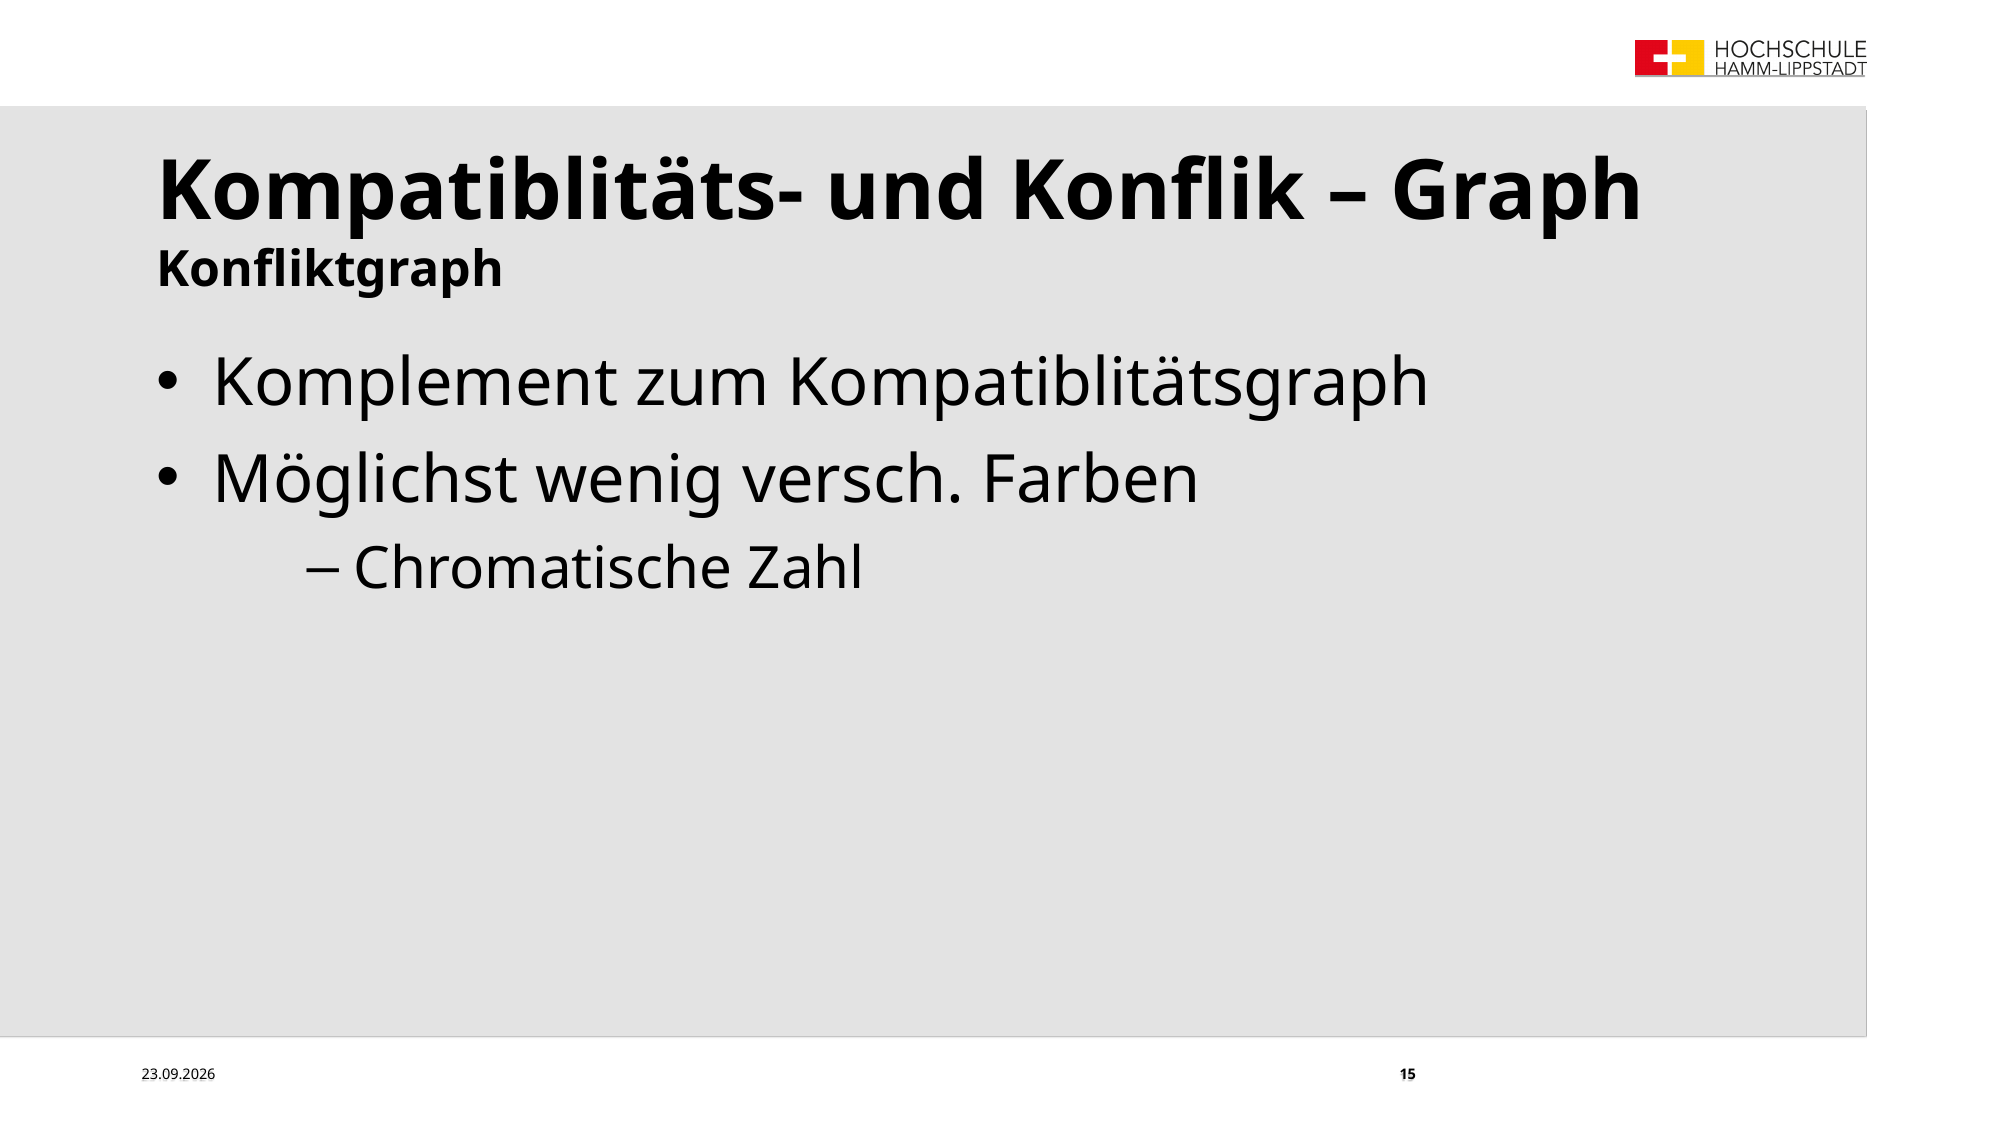

# Kompatiblitäts- und Konflik – Graph Konfliktgraph
Komplement zum Kompatiblitätsgraph
Möglichst wenig versch. Farben
Chromatische Zahl
15